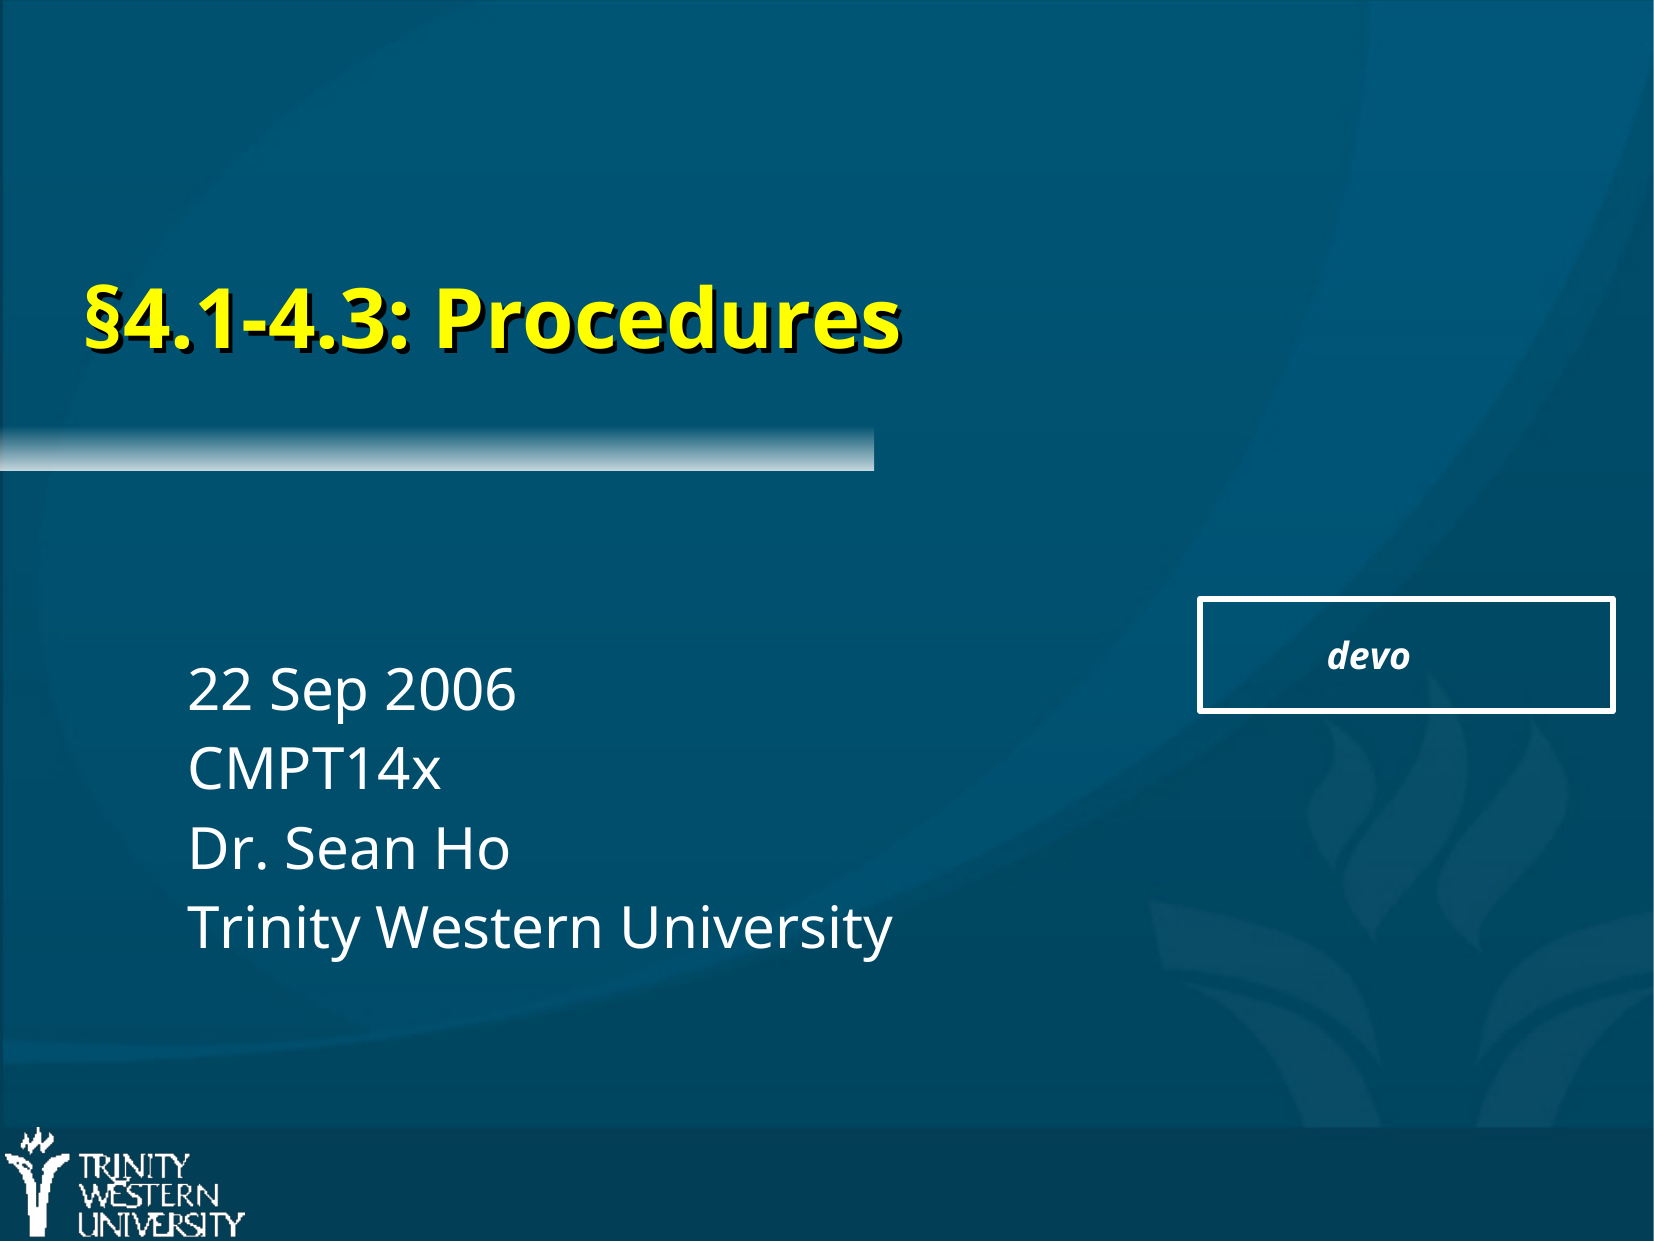

# §4.1-4.3: Procedures
22 Sep 2006
CMPT14x
Dr. Sean Ho
Trinity Western University
devo